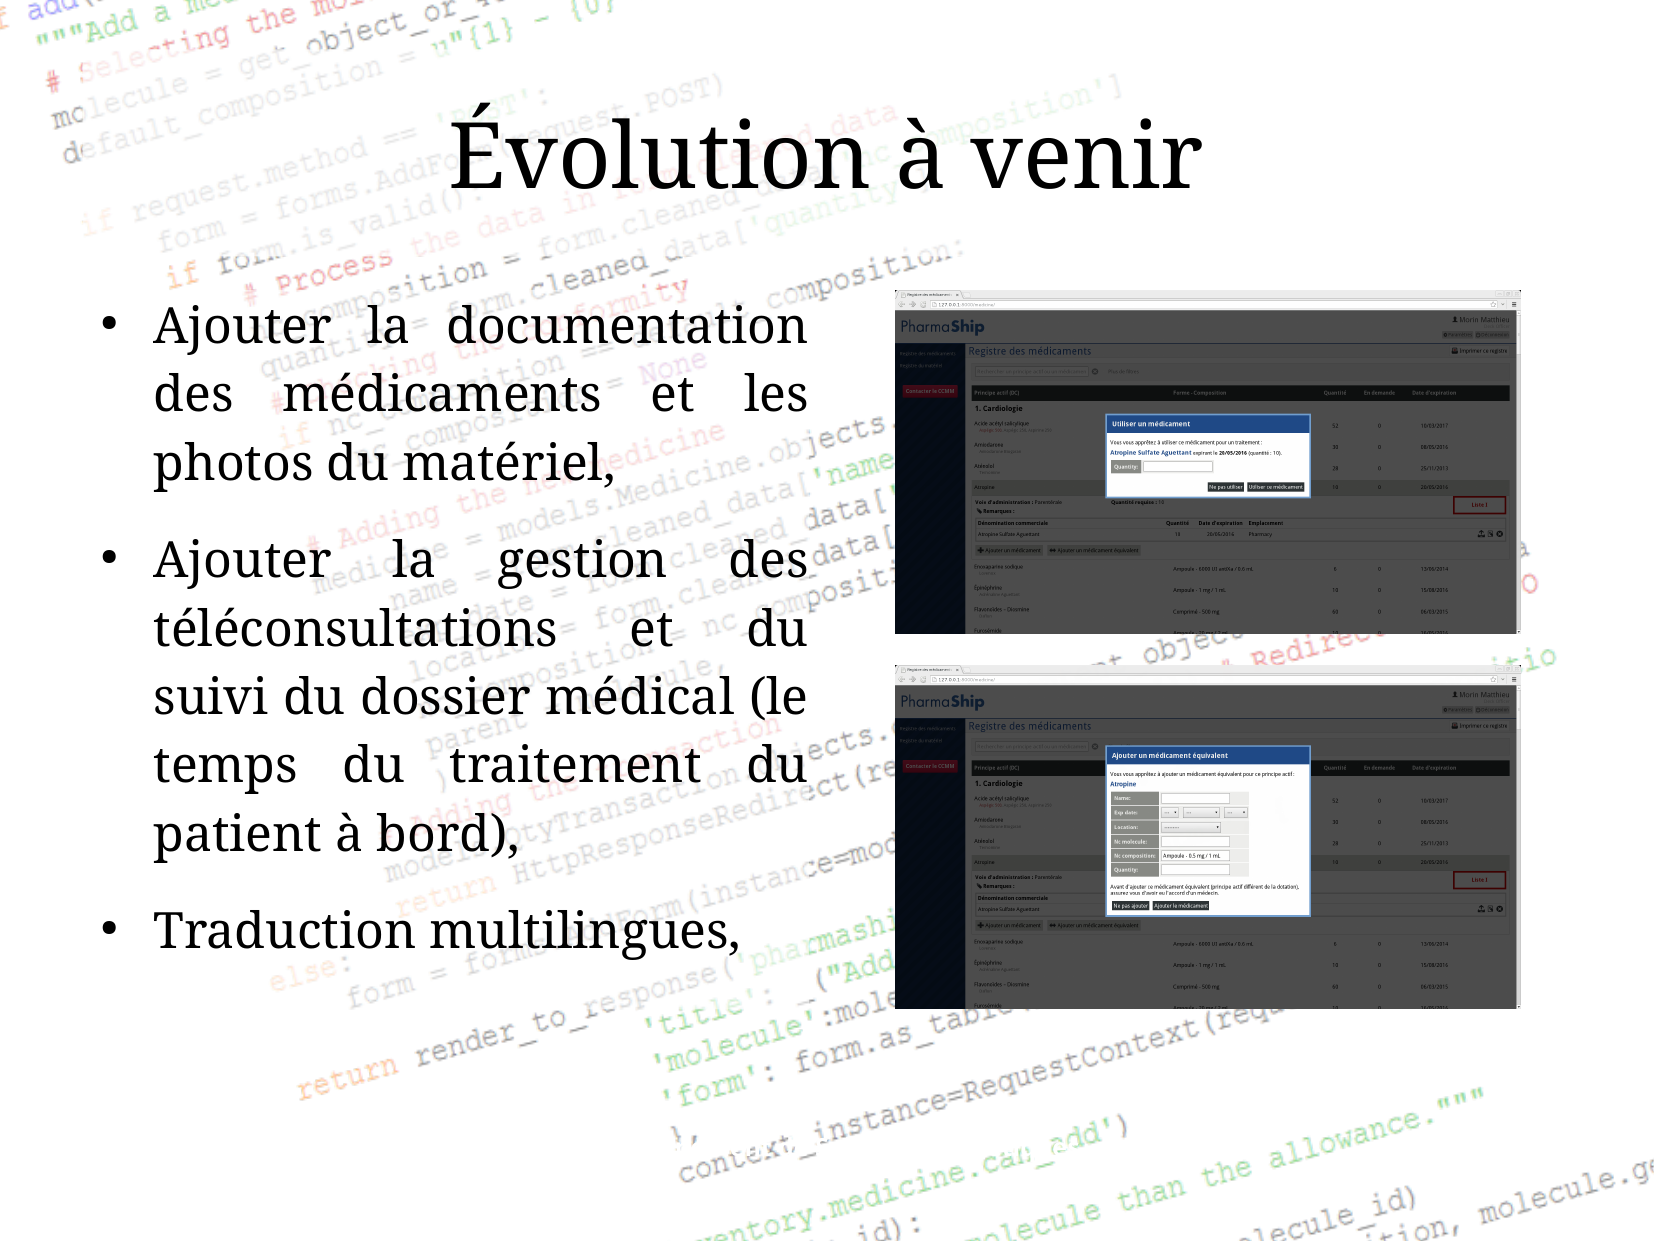

# Évolution à venir
Ajouter la documentation des médicaments et les photos du matériel,
Ajouter la gestion des téléconsultations et du suivi du dossier médical (le temps du traitement du patient à bord),
Traduction multilingues,
24/08/2013
Développement de Solutions Marétiques
10